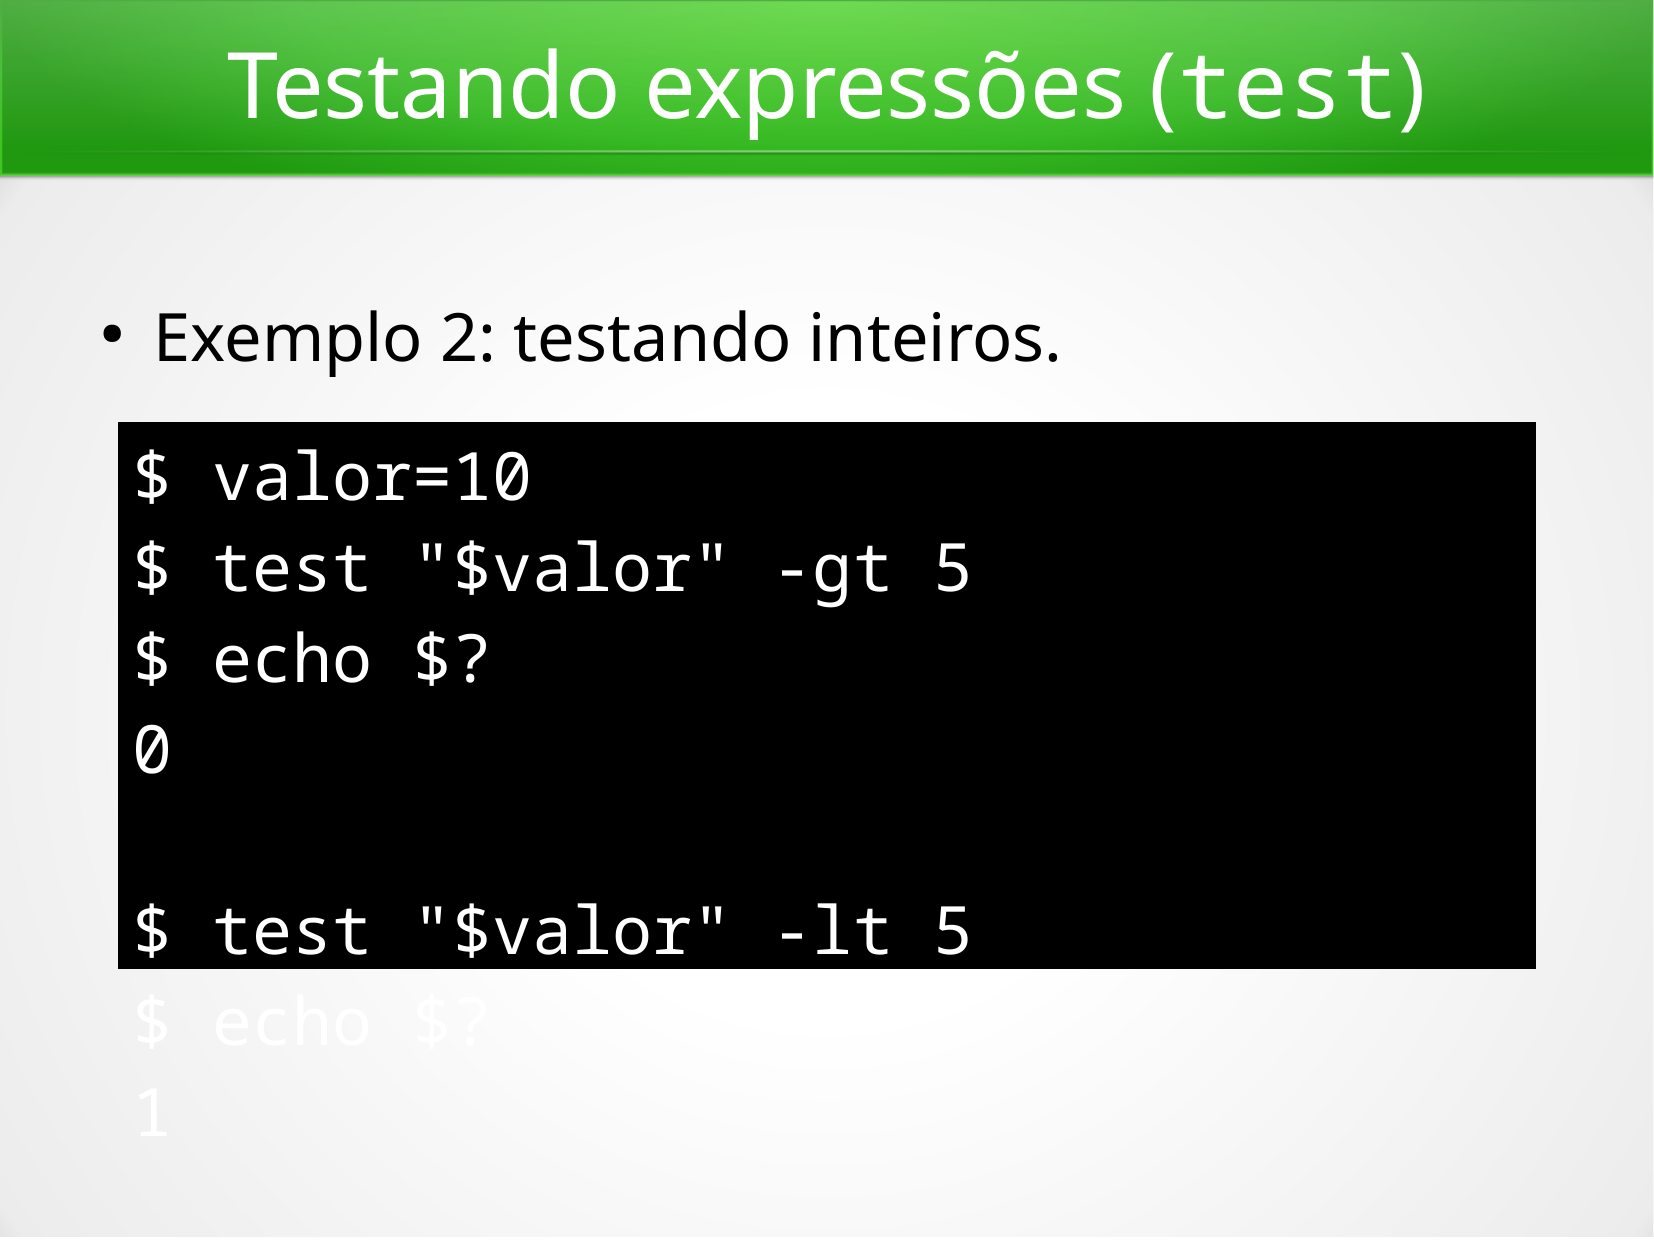

# Testando expressões (test)
Exemplo 2: testando inteiros.
$ valor=10
$ test "$valor" -gt 5
$ echo $?
0
$ test "$valor" -lt 5
$ echo $?
1